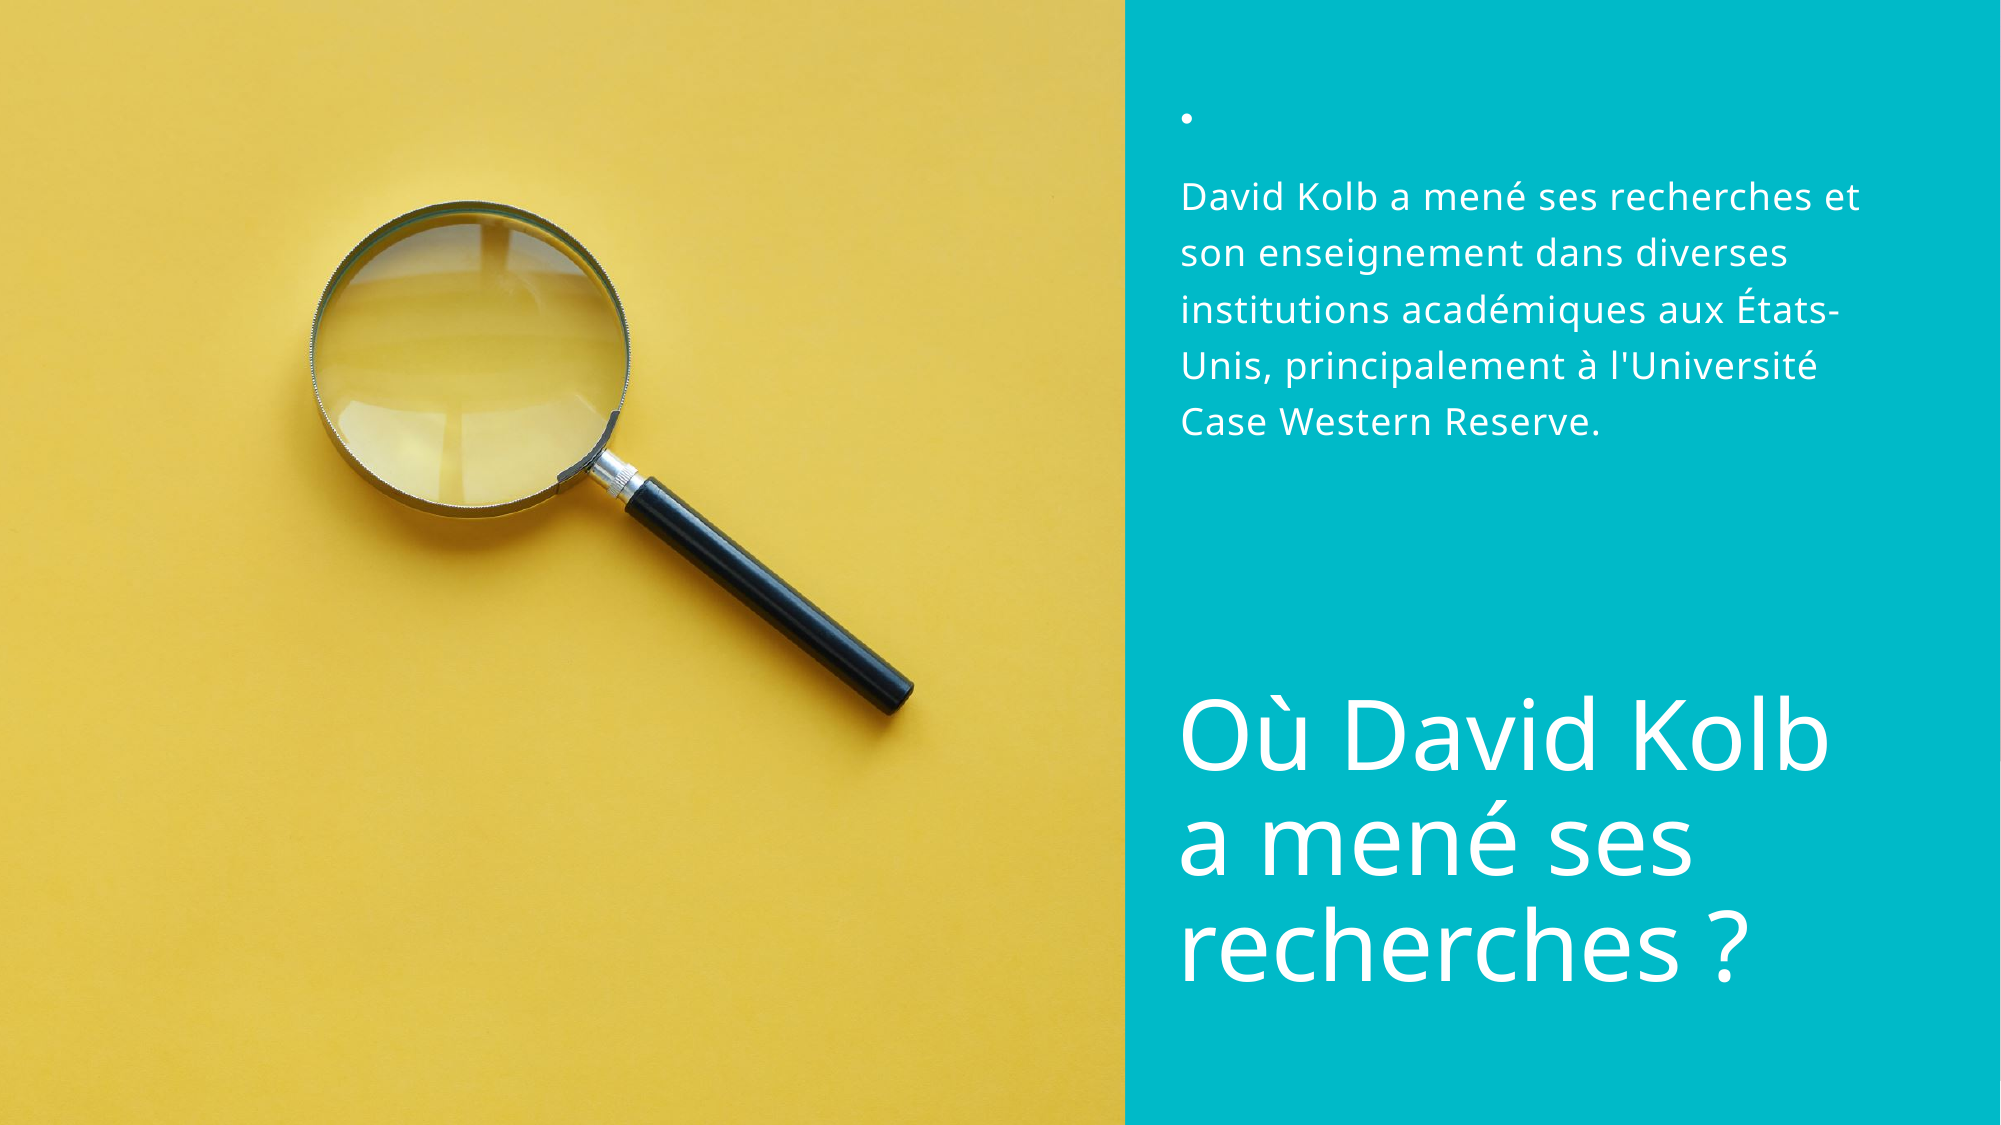

David Kolb a mené ses recherches et son enseignement dans diverses institutions académiques aux États-Unis, principalement à l'Université Case Western Reserve.
# Où David Kolb a mené ses recherches ?